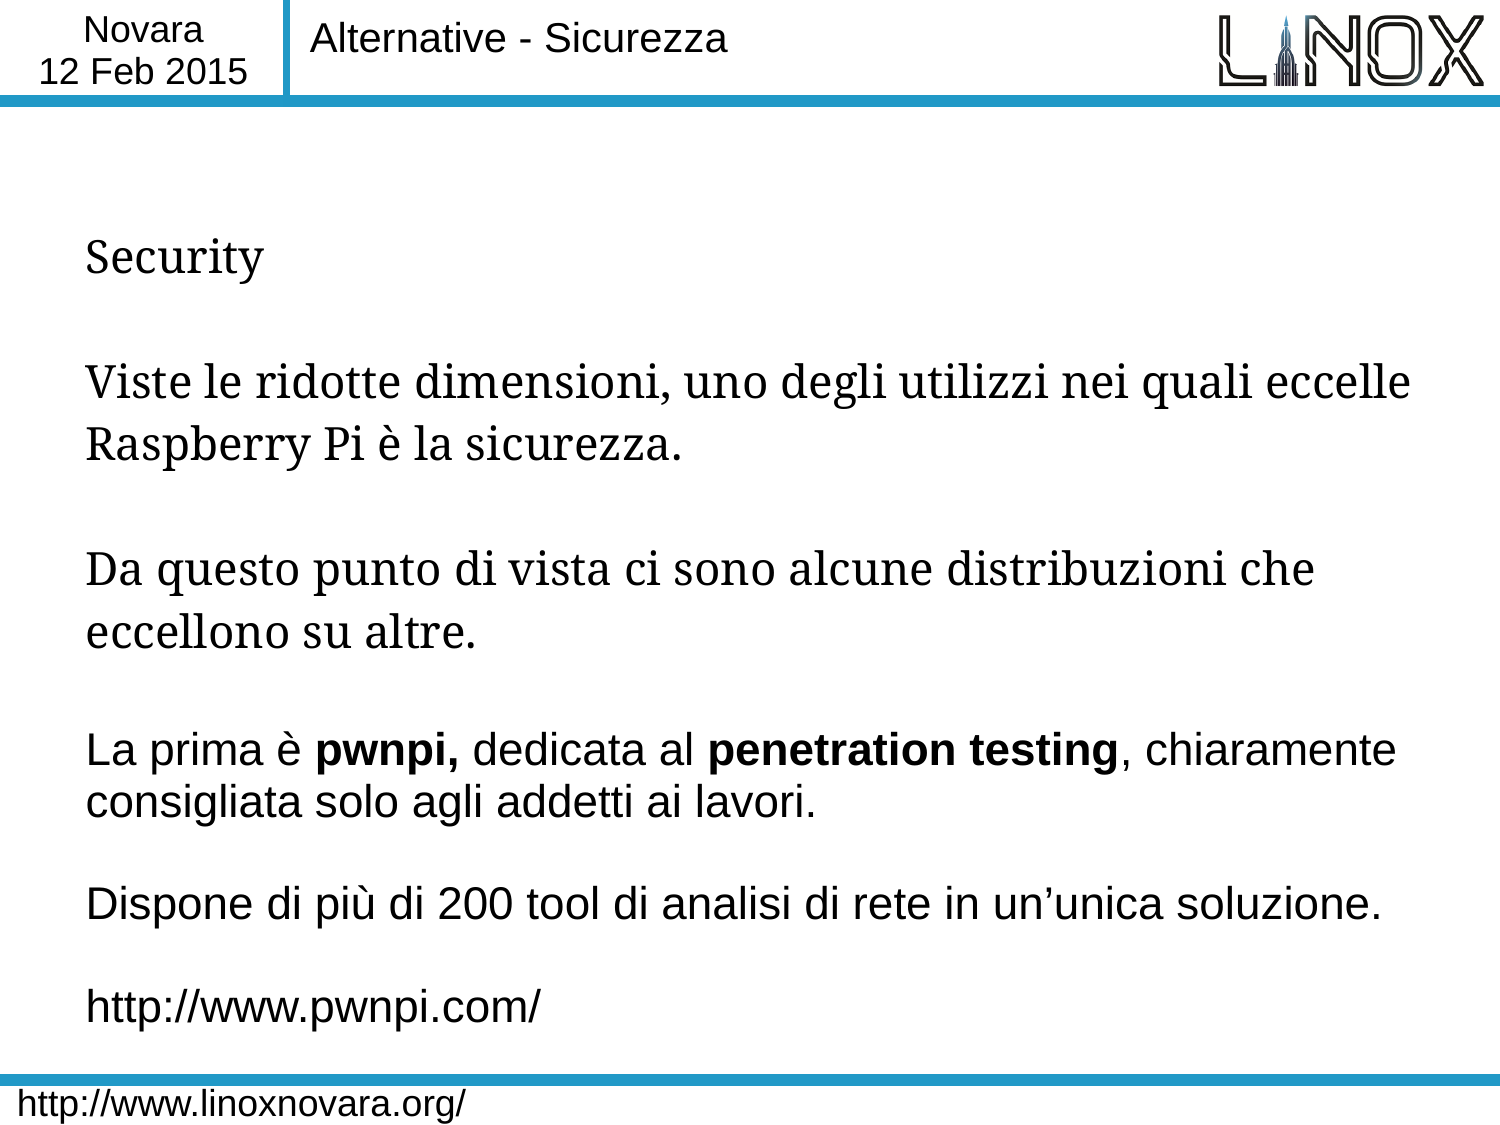

# Alternative - Sicurezza
Security
Viste le ridotte dimensioni, uno degli utilizzi nei quali eccelle Raspberry Pi è la sicurezza.
Da questo punto di vista ci sono alcune distribuzioni che eccellono su altre.
La prima è pwnpi, dedicata al penetration testing, chiaramente consigliata solo agli addetti ai lavori.
Dispone di più di 200 tool di analisi di rete in un’unica soluzione.
http://www.pwnpi.com/